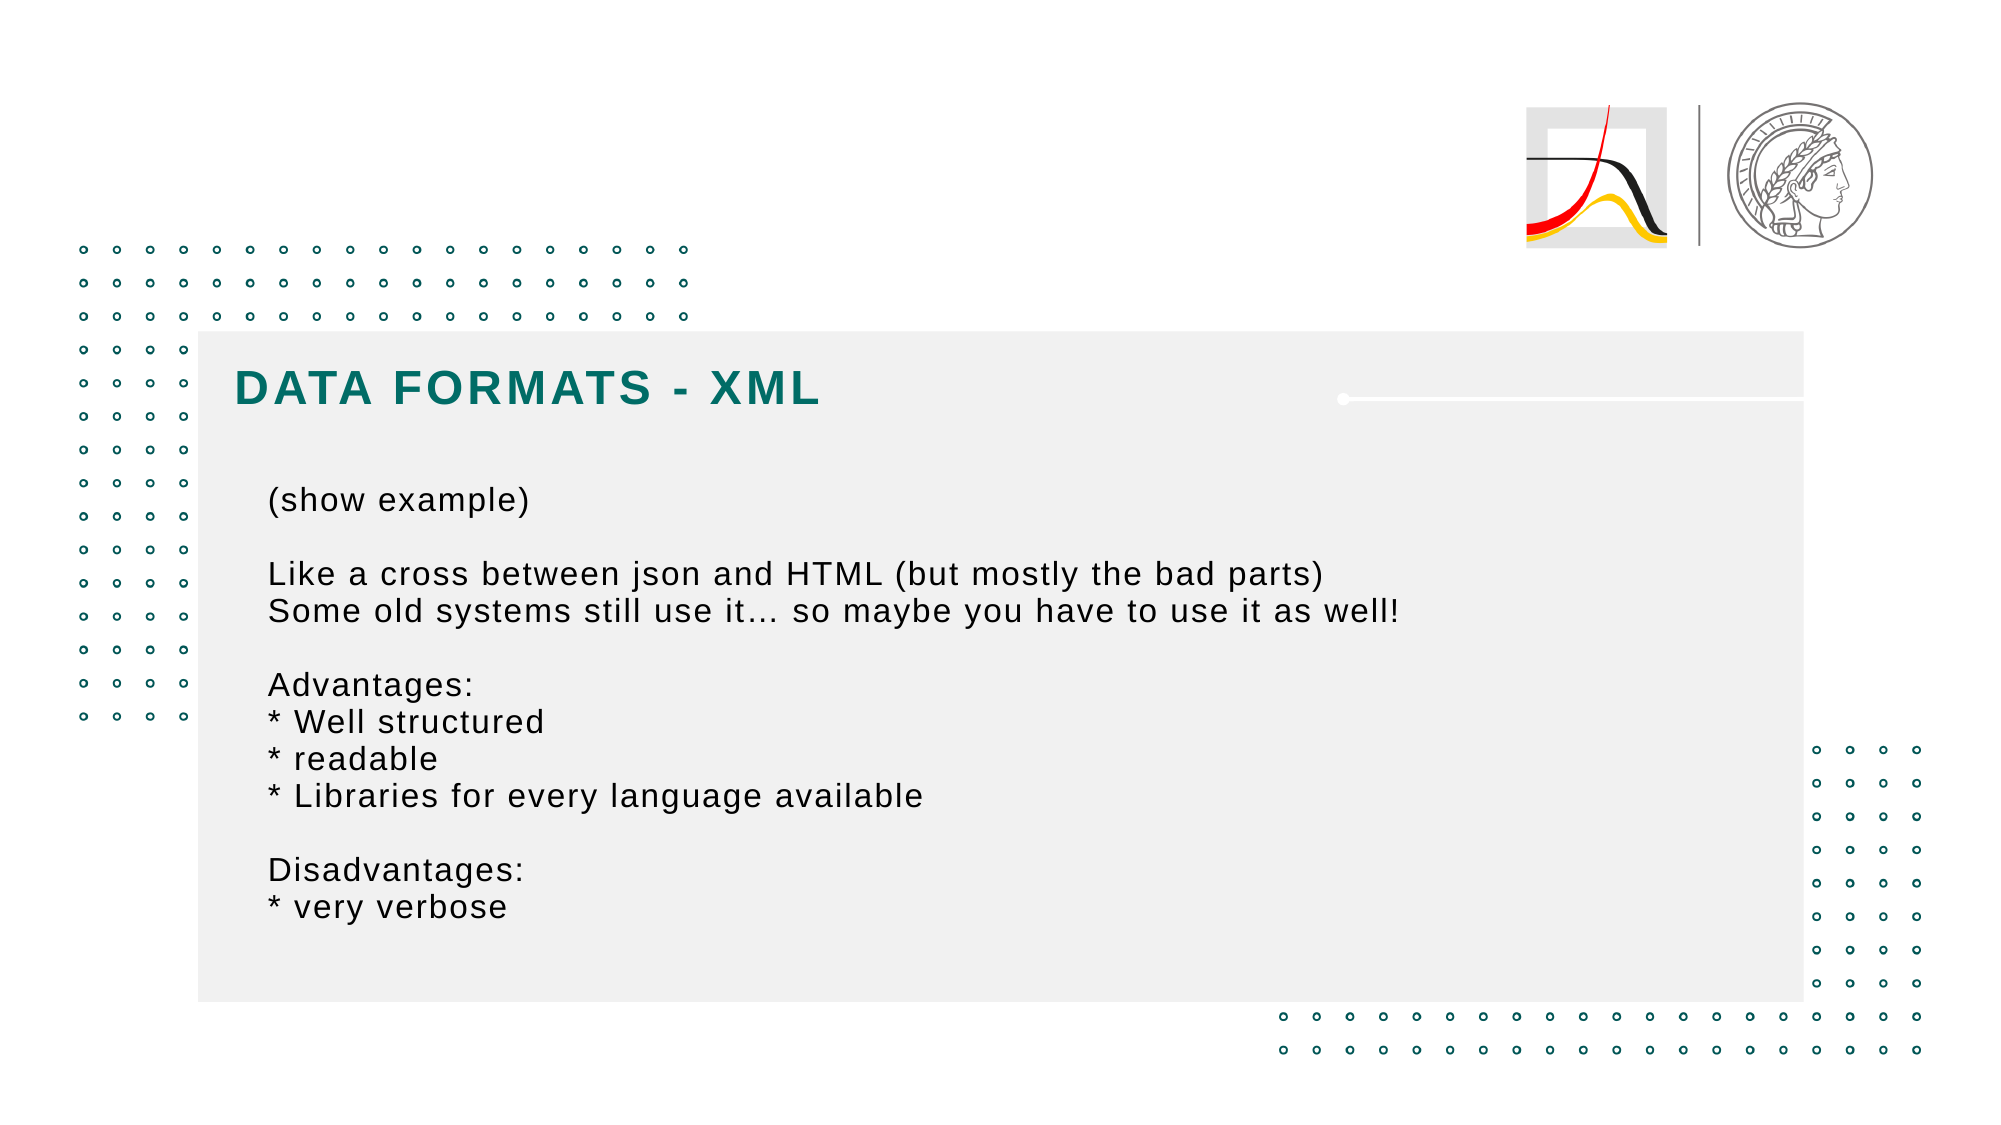

# Data Formats - XML
(show example)
Like a cross between json and HTML (but mostly the bad parts)
Some old systems still use it… so maybe you have to use it as well!
Advantages:
* Well structured
* readable
* Libraries for every language available
Disadvantages:
* very verbose